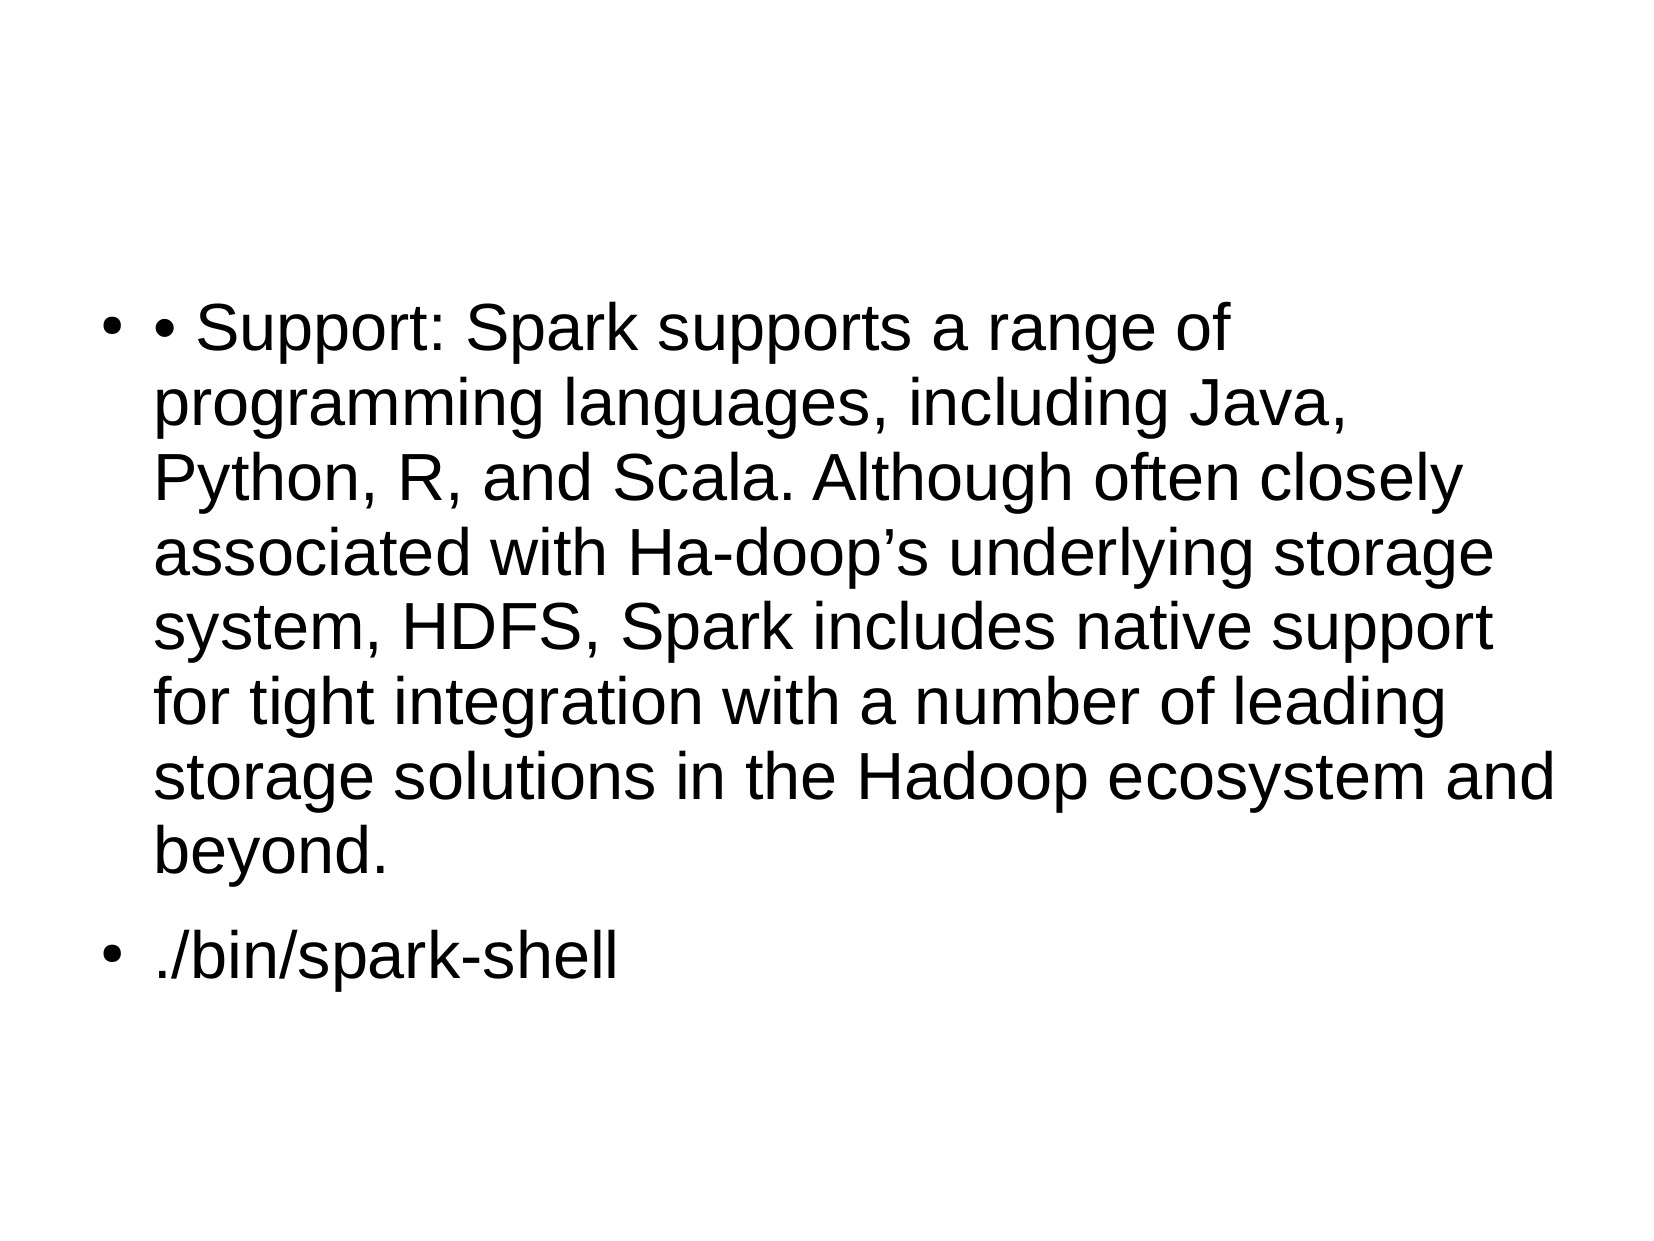

#
• Support: Spark supports a range of programming languages, including Java, Python, R, and Scala. Although often closely associated with Ha-doop’s underlying storage system, HDFS, Spark includes native support for tight integration with a number of leading storage solutions in the Hadoop ecosystem and beyond.
./bin/spark-shell